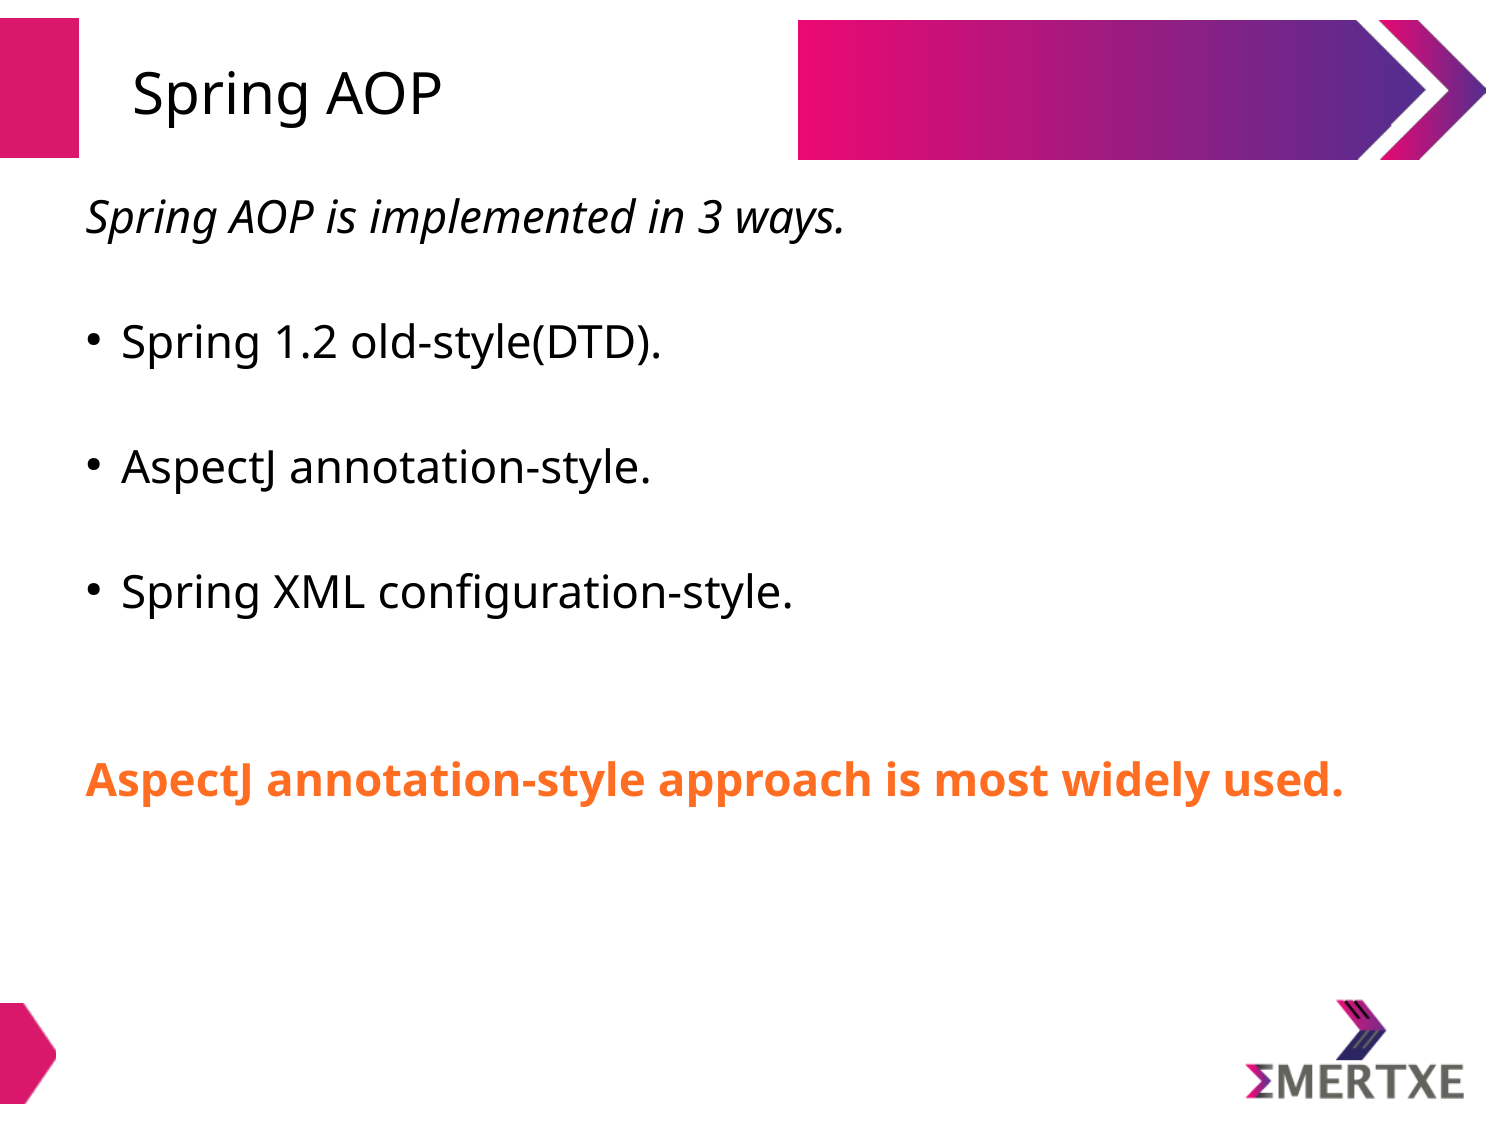

Spring AOP
Spring AOP is implemented in 3 ways.
Spring 1.2 old-style(DTD).
AspectJ annotation-style.
Spring XML configuration-style.
AspectJ annotation-style approach is most widely used.